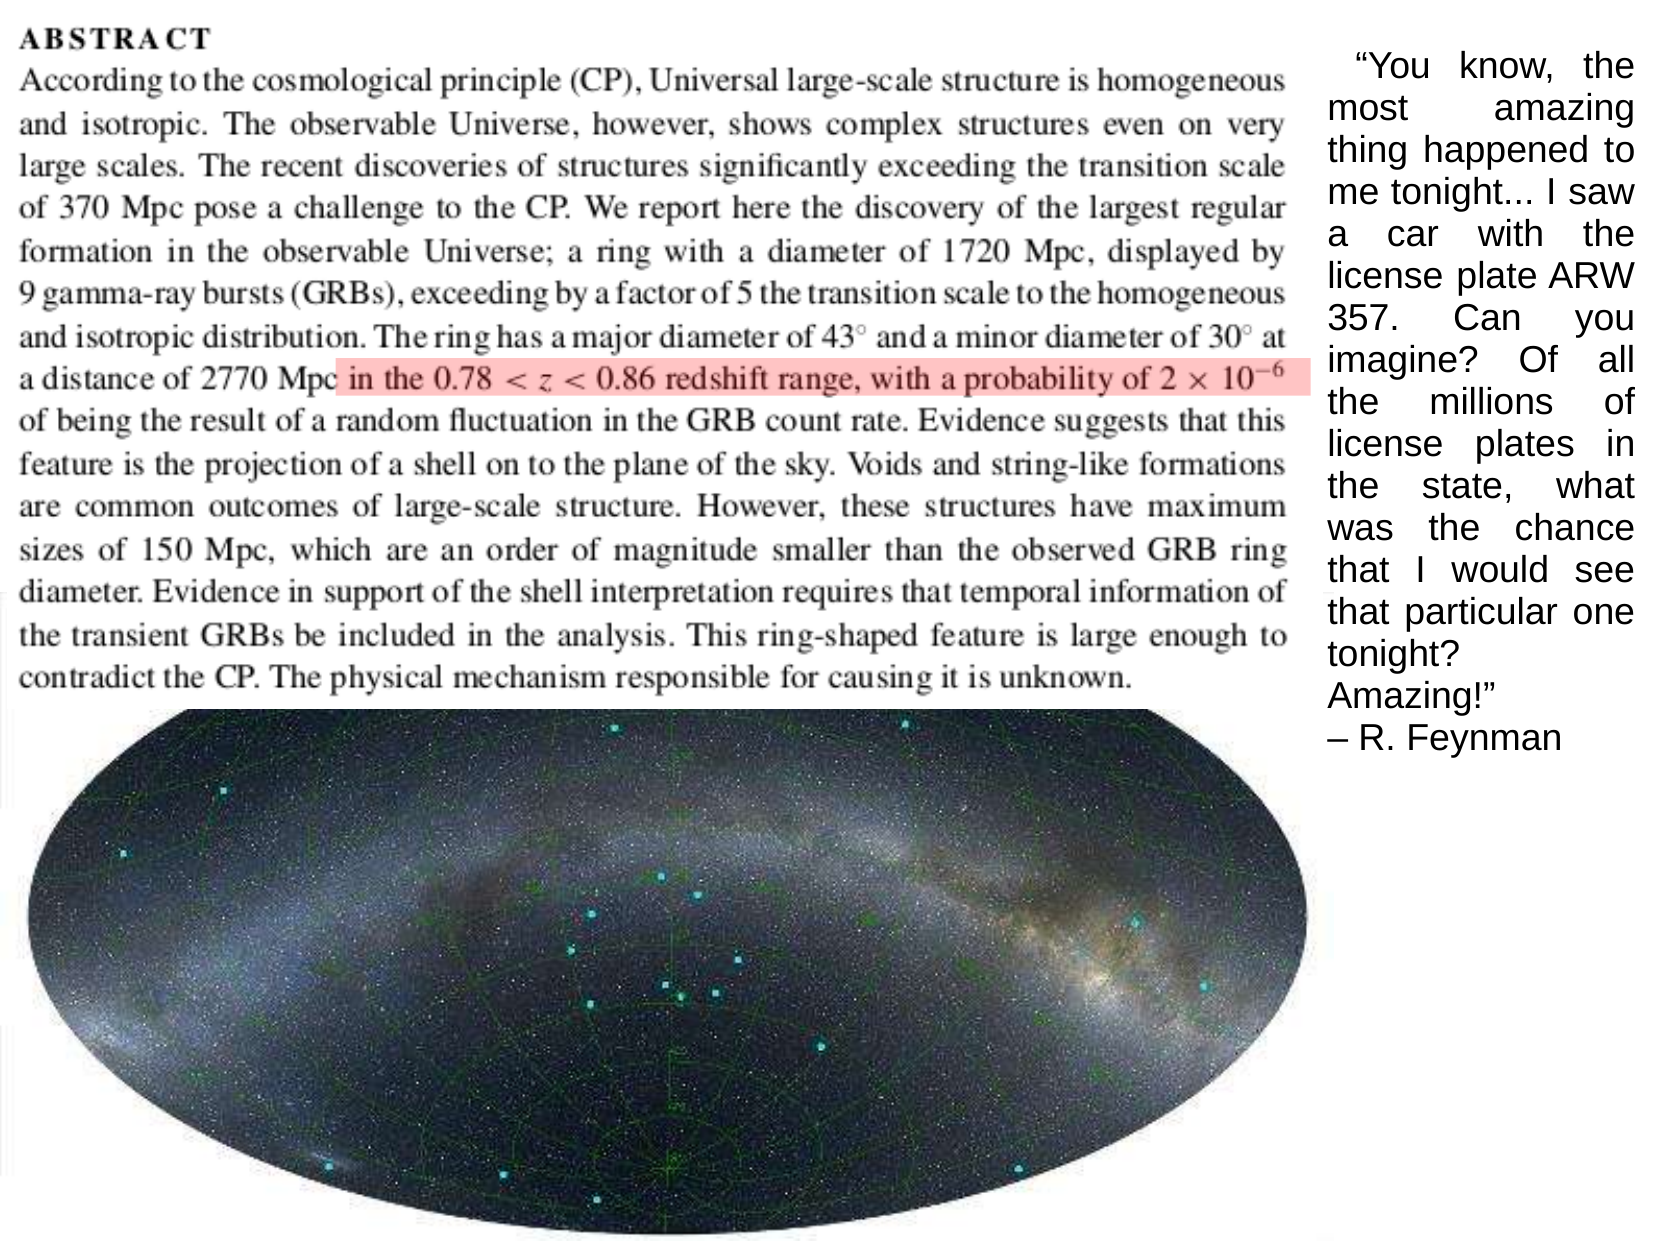

“You know, the most amazing thing happened to me tonight... I saw a car with the license plate ARW 357. Can you imagine? Of all the millions of license plates in the state, what was the chance that I would see that particular one tonight? Amazing!”
– R. Feynman